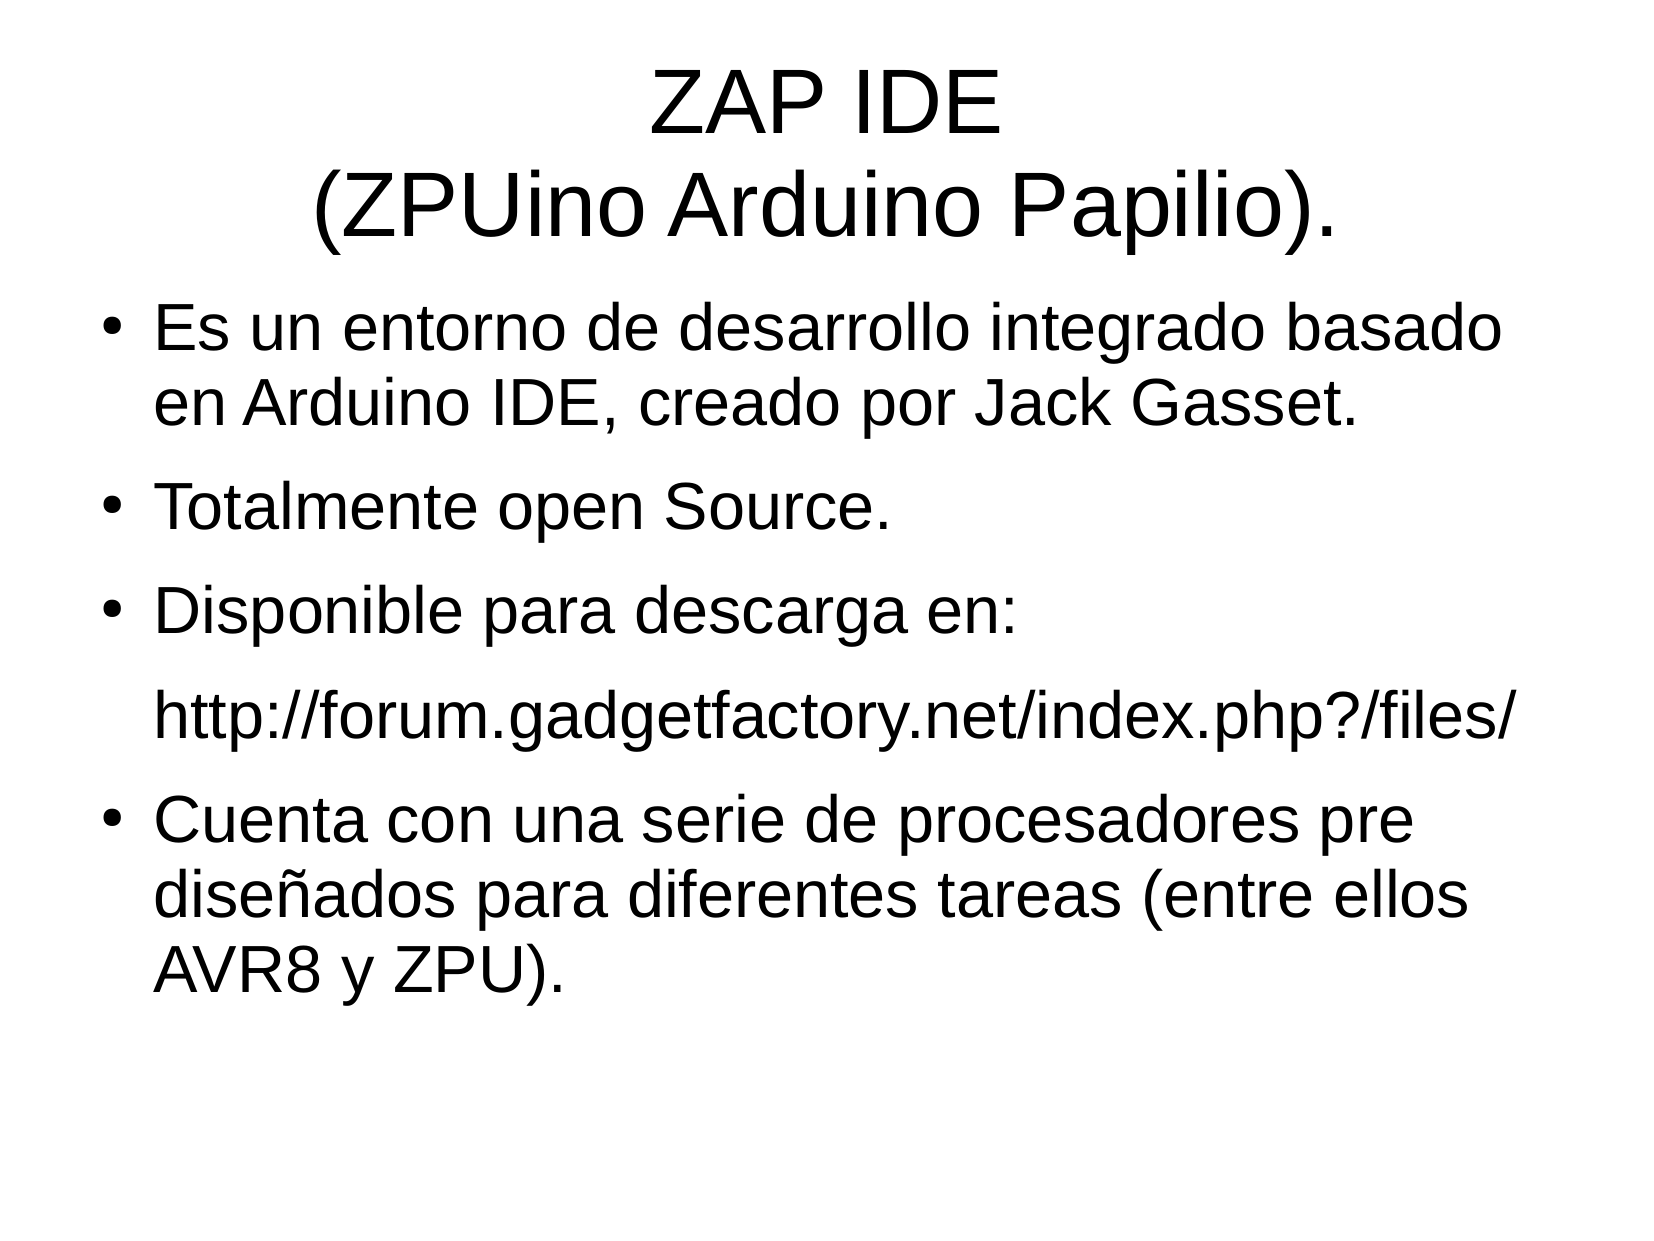

# ZAP IDE (ZPUino Arduino Papilio).
Es un entorno de desarrollo integrado basado en Arduino IDE, creado por Jack Gasset.
Totalmente open Source.
Disponible para descarga en:
http://forum.gadgetfactory.net/index.php?/files/
Cuenta con una serie de procesadores pre diseñados para diferentes tareas (entre ellos AVR8 y ZPU).